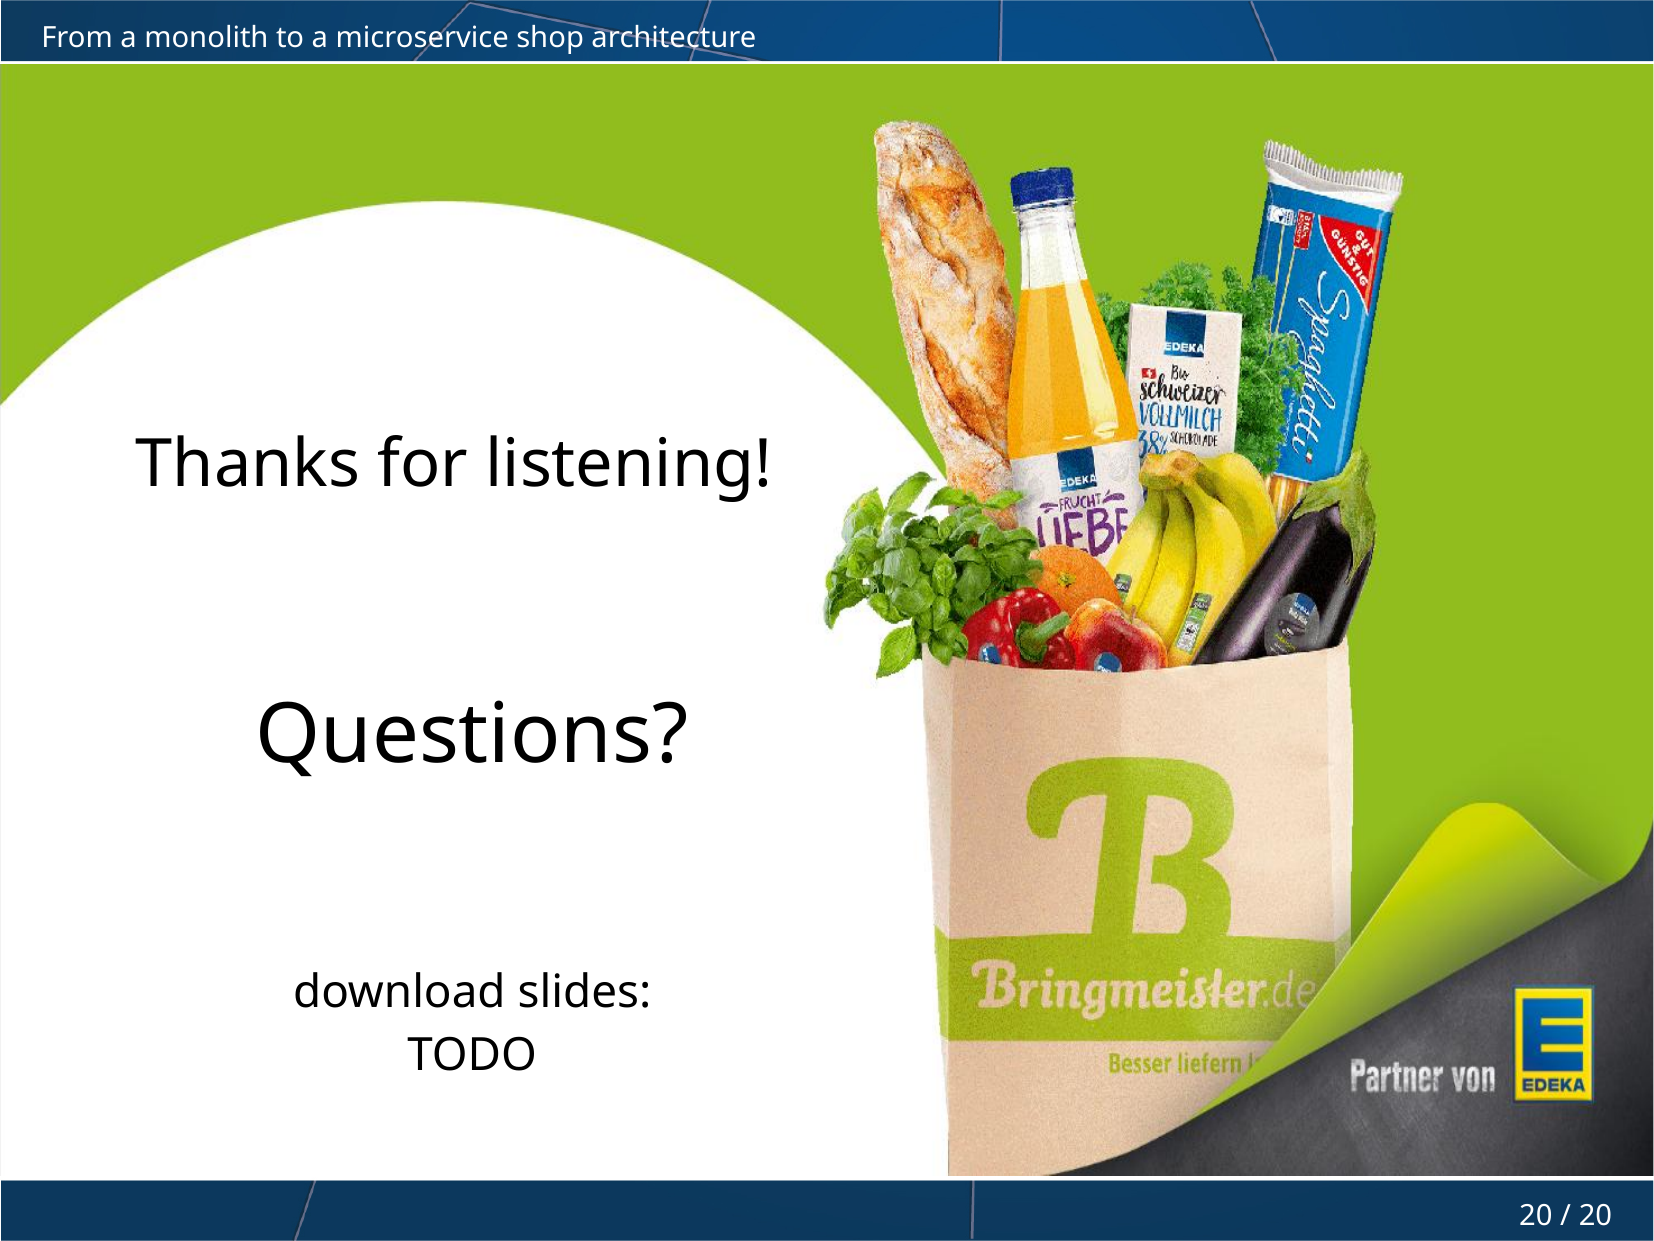

From a monolith to a microservice shop architecture
# Thanks for listening!
Questions?
download slides:
TODO
20